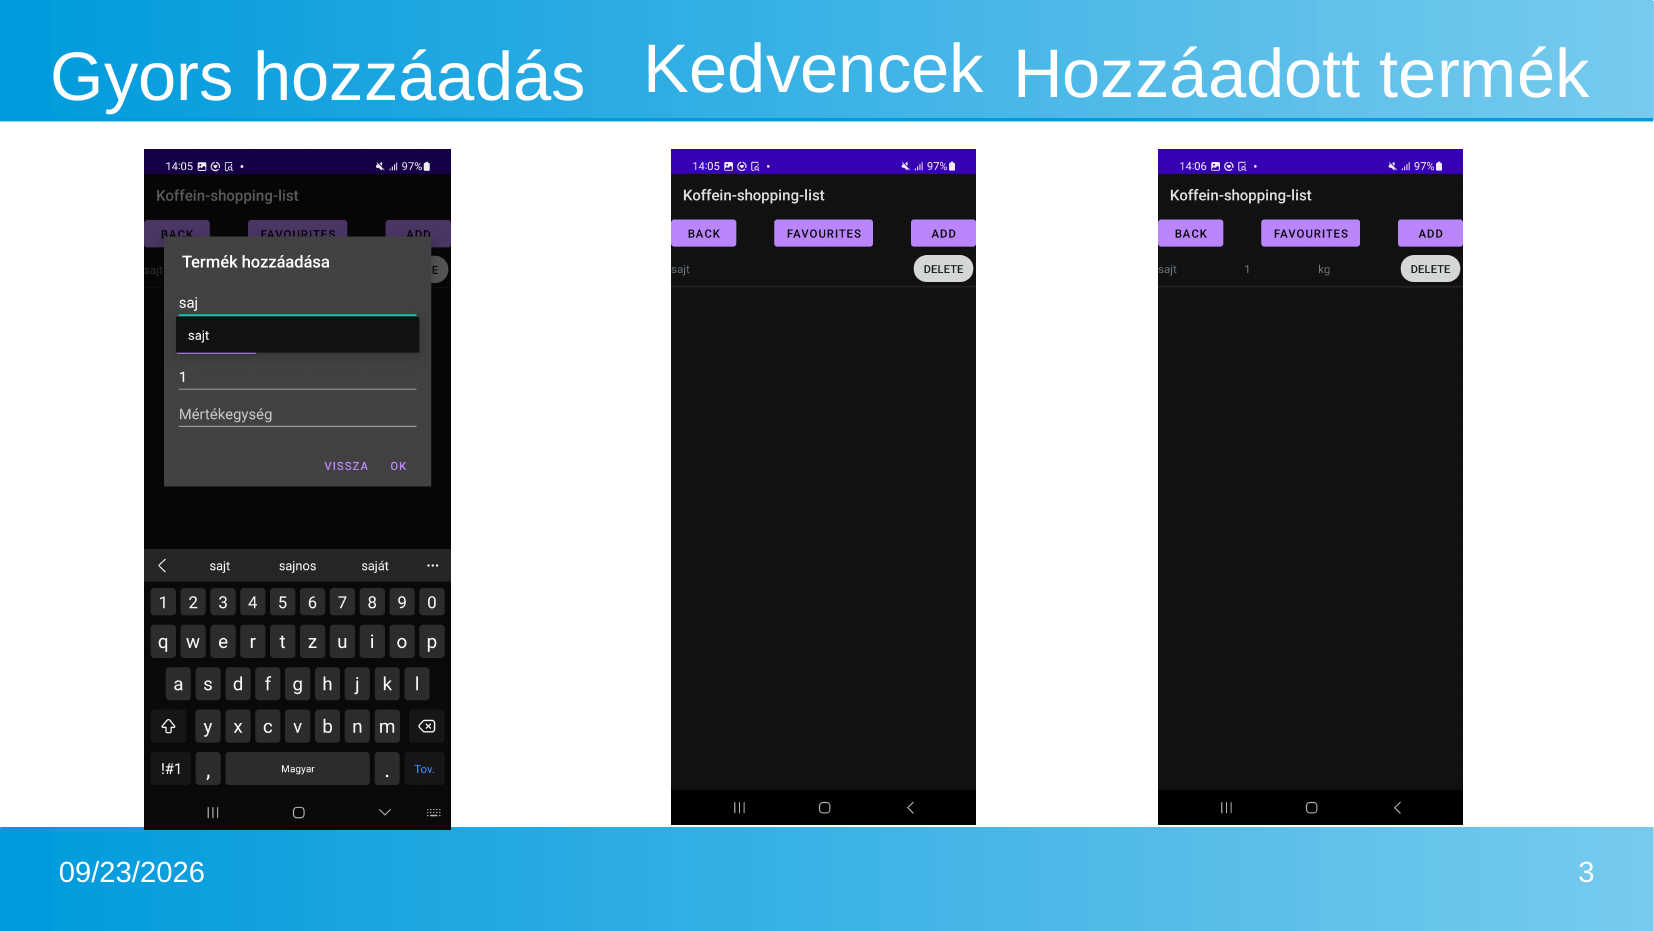

# Gyors hozzáadás
Hozzáadott termék
Kedvencek
3